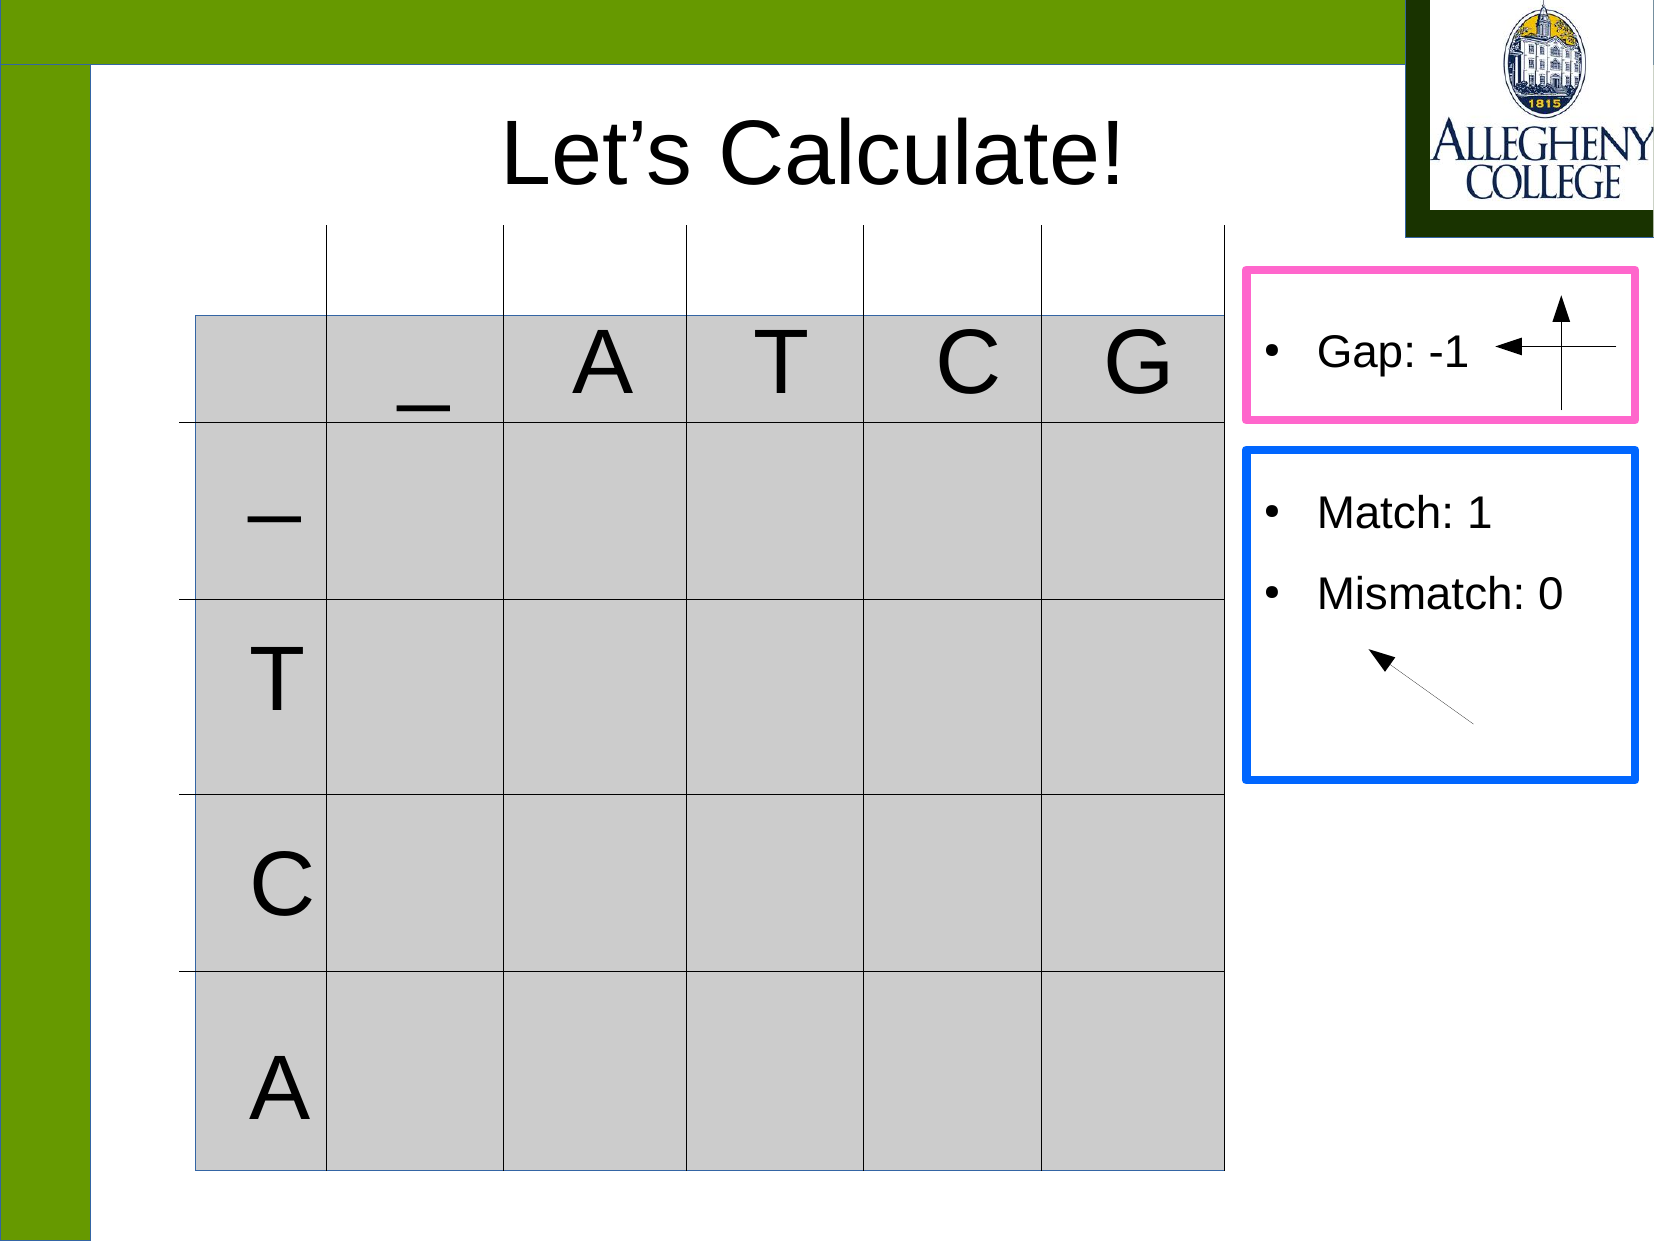

# Let’s Calculate!
 _ A T C G
Gap: -1
Match: 1
Mismatch: 0
_
T
C
A